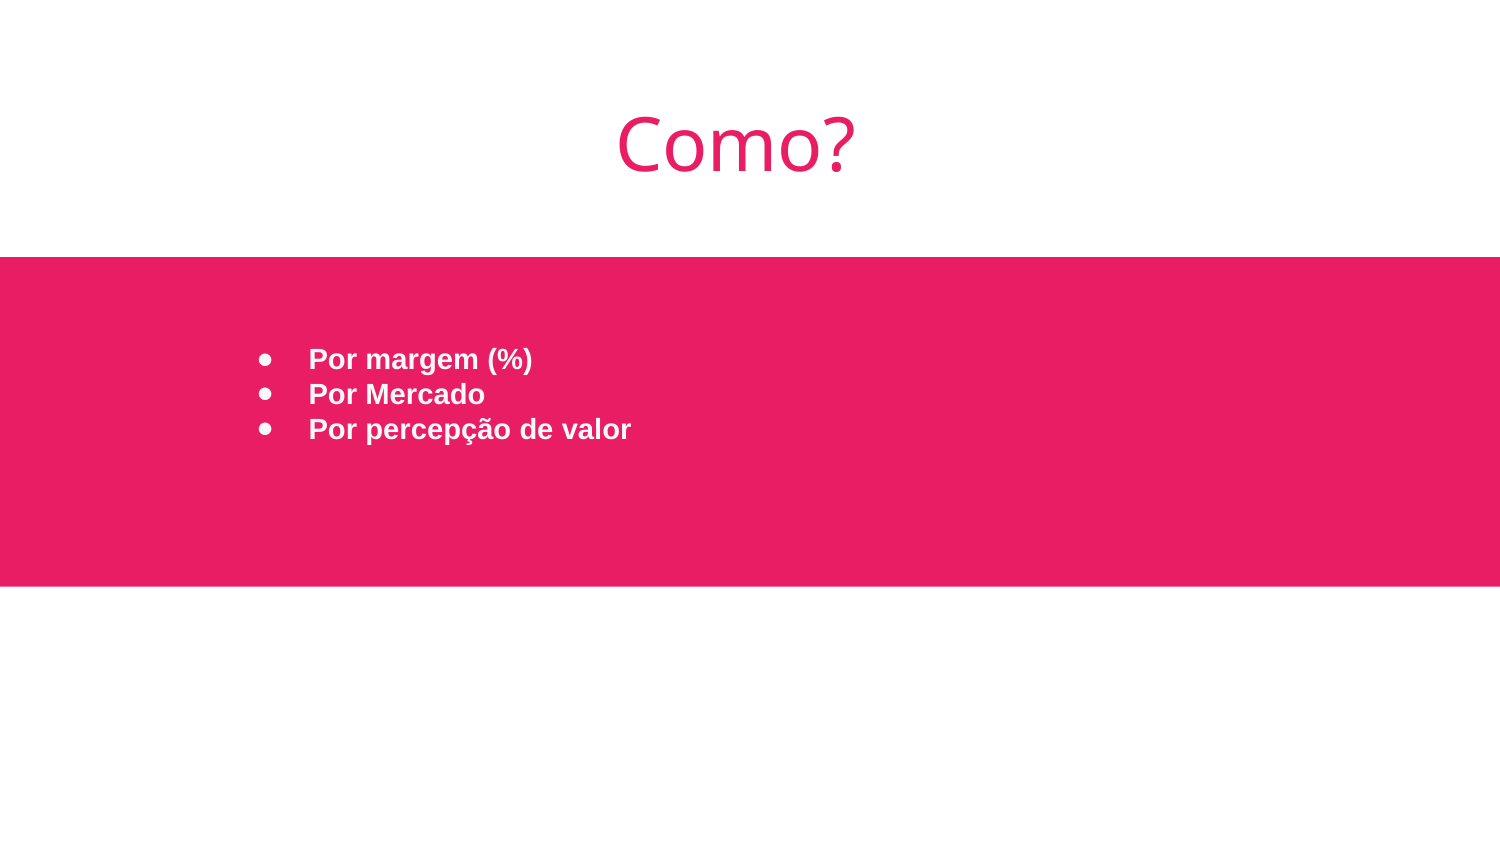

# Como?
Por margem (%)
Por Mercado
Por percepção de valor